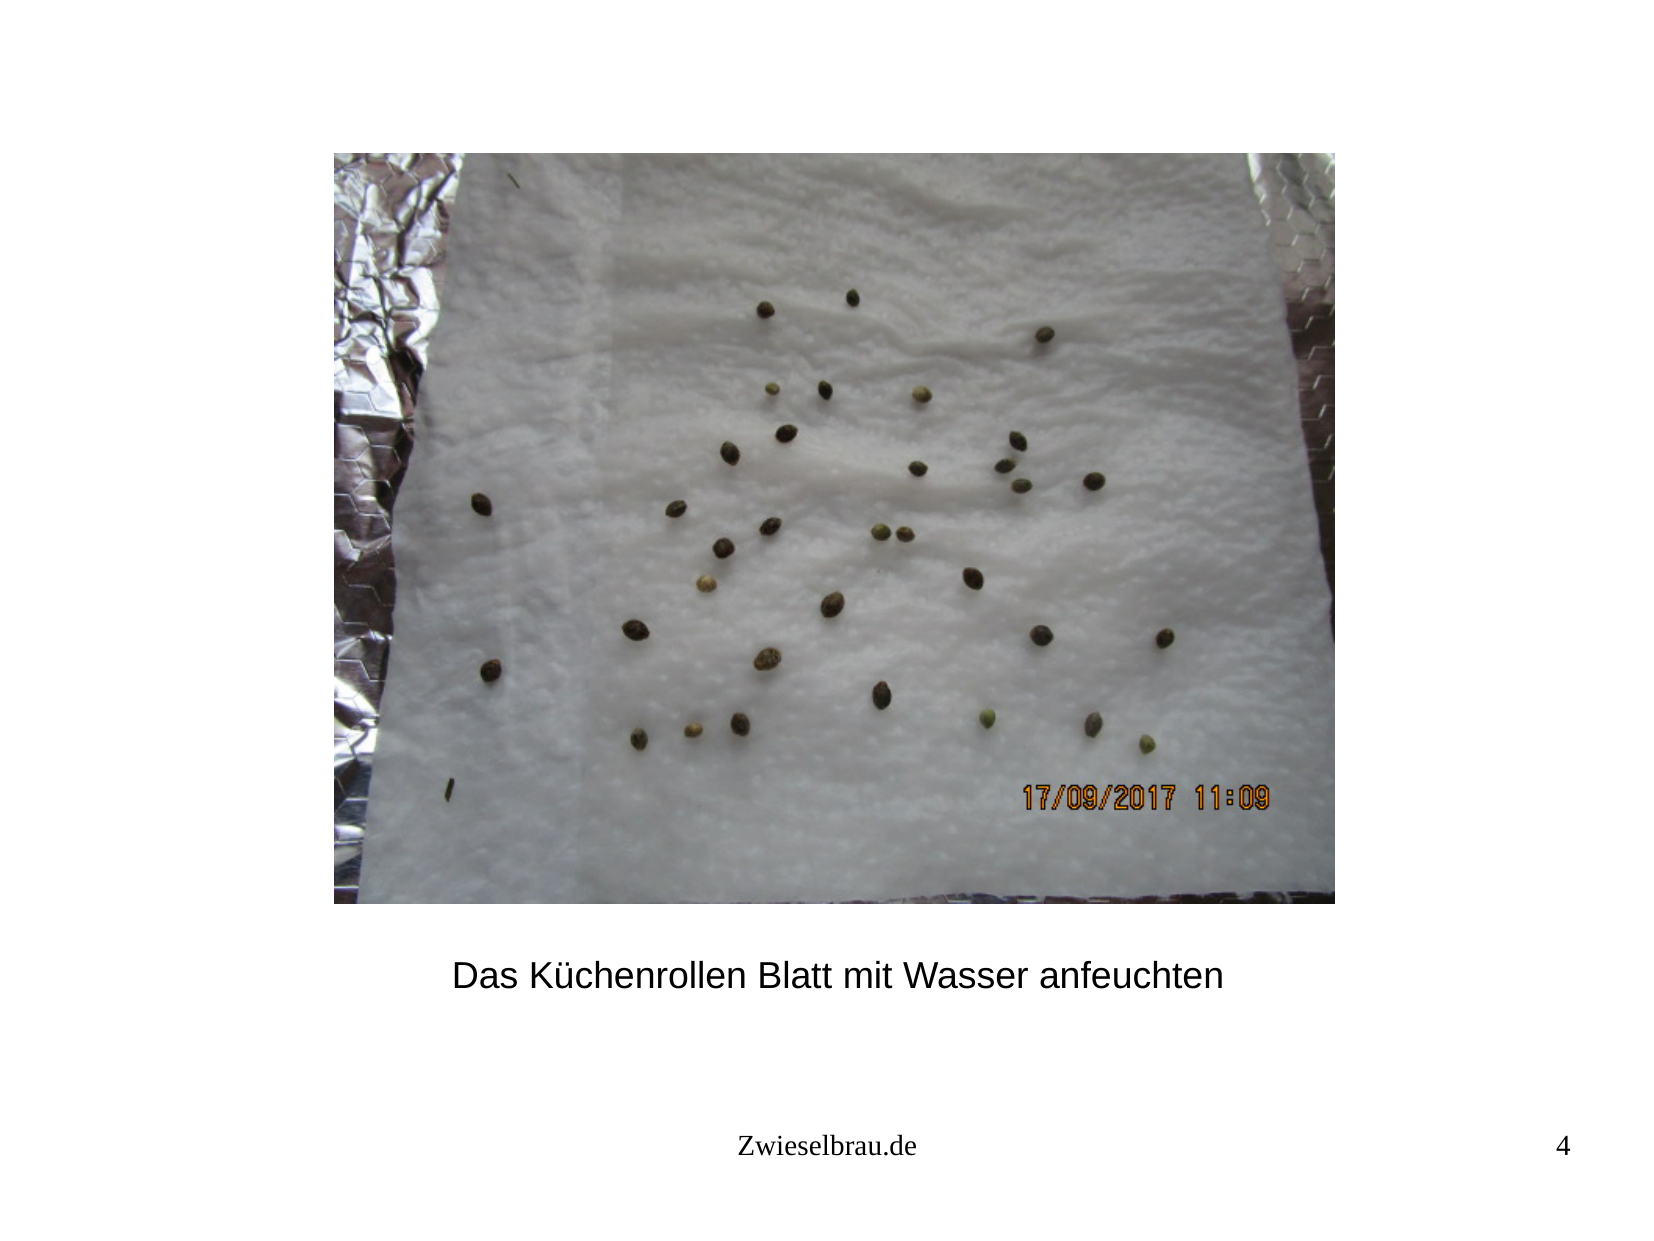

Das Küchenrollen Blatt mit Wasser anfeuchten
Zwieselbrau.de
4